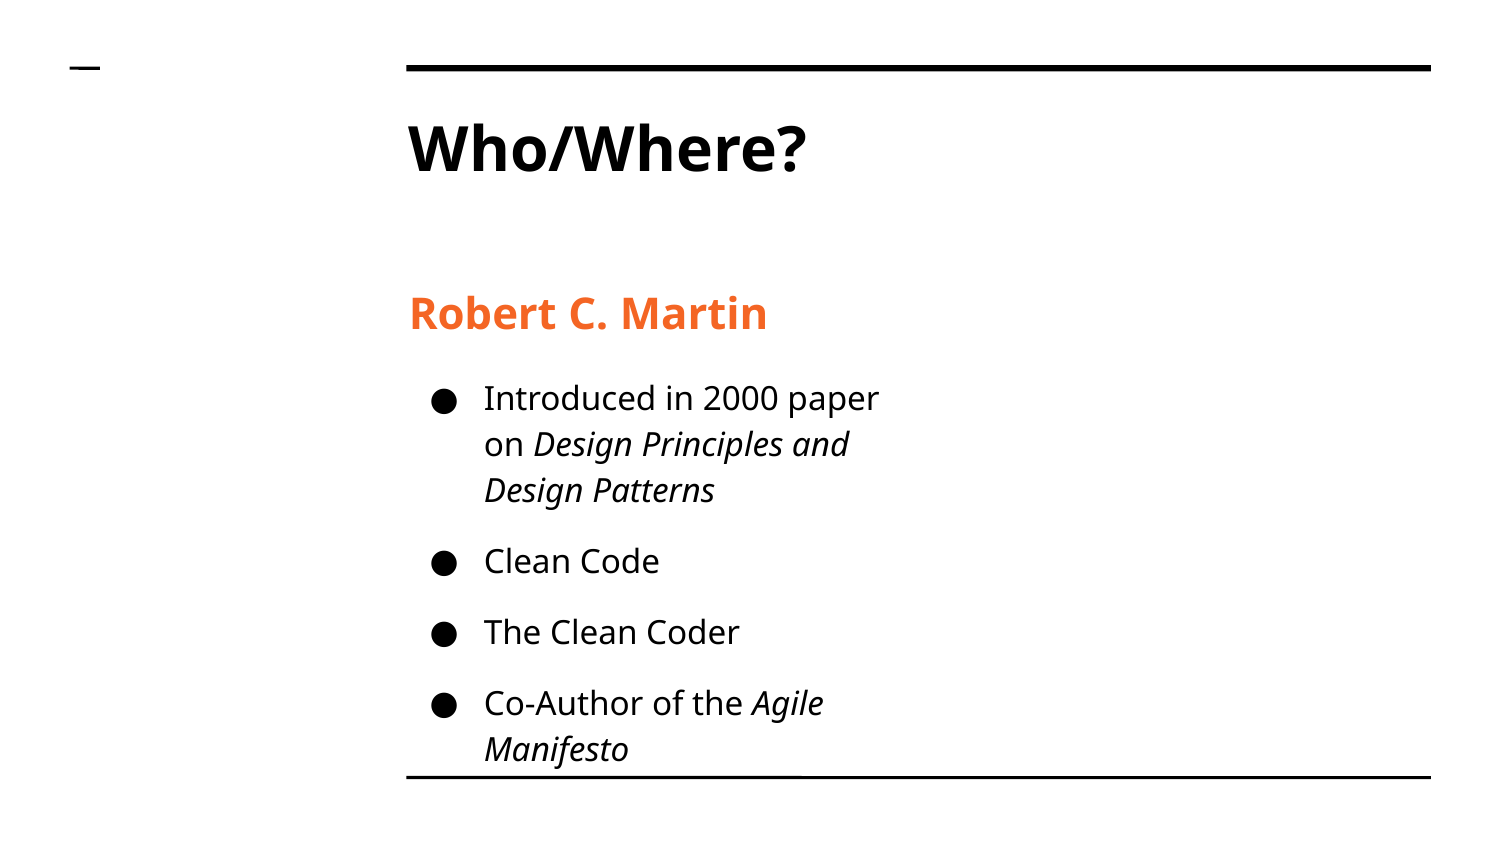

# Who/Where?
Robert C. Martin
Introduced in 2000 paper on Design Principles and Design Patterns
Clean Code
The Clean Coder
Co-Author of the Agile Manifesto